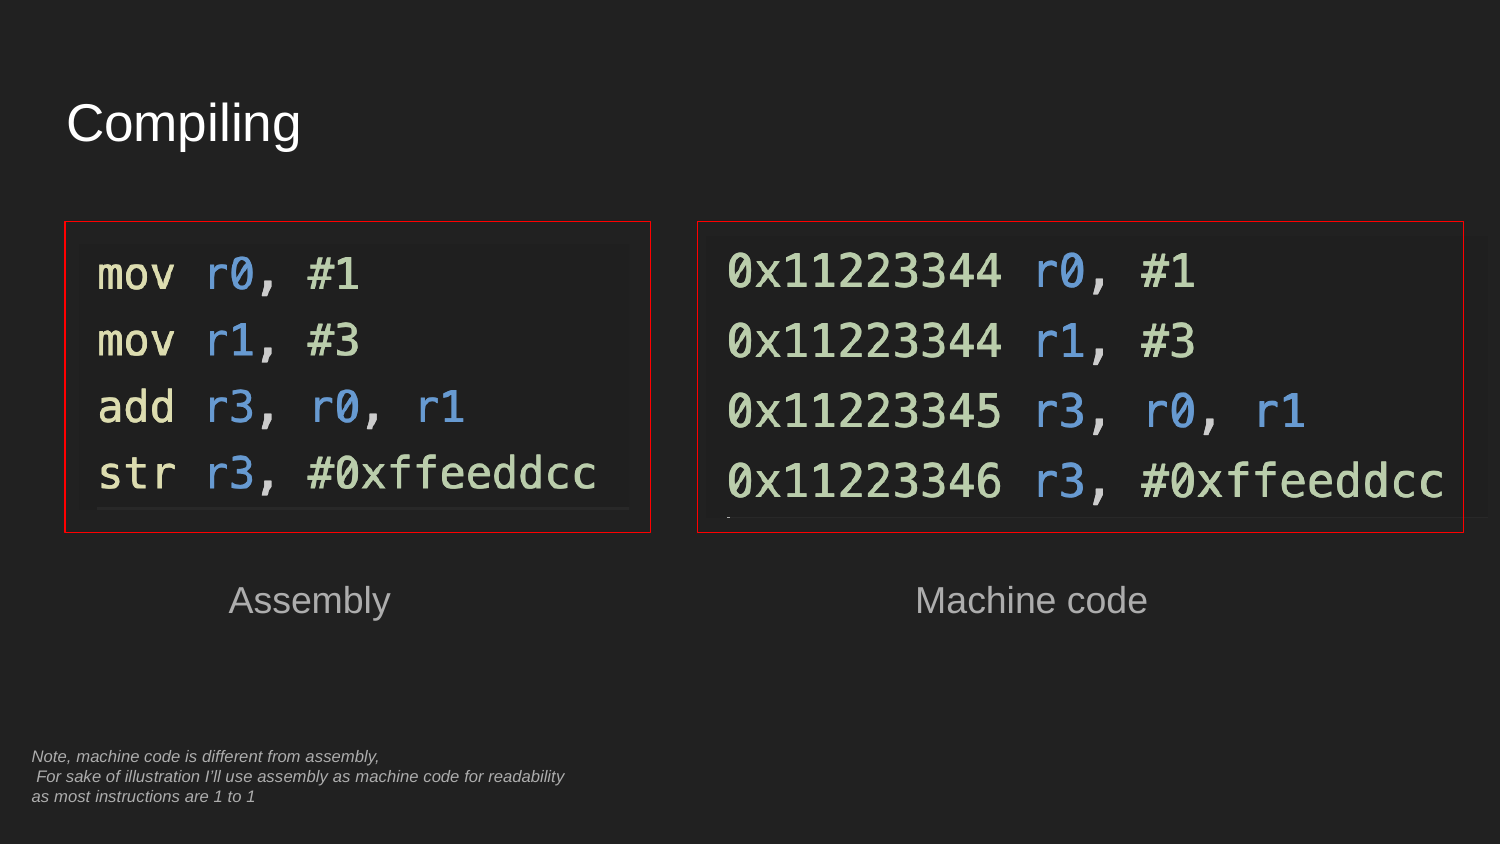

# Compiling
Assembly
Machine code
Note, machine code is different from assembly,
 For sake of illustration I’ll use assembly as machine code for readability
as most instructions are 1 to 1